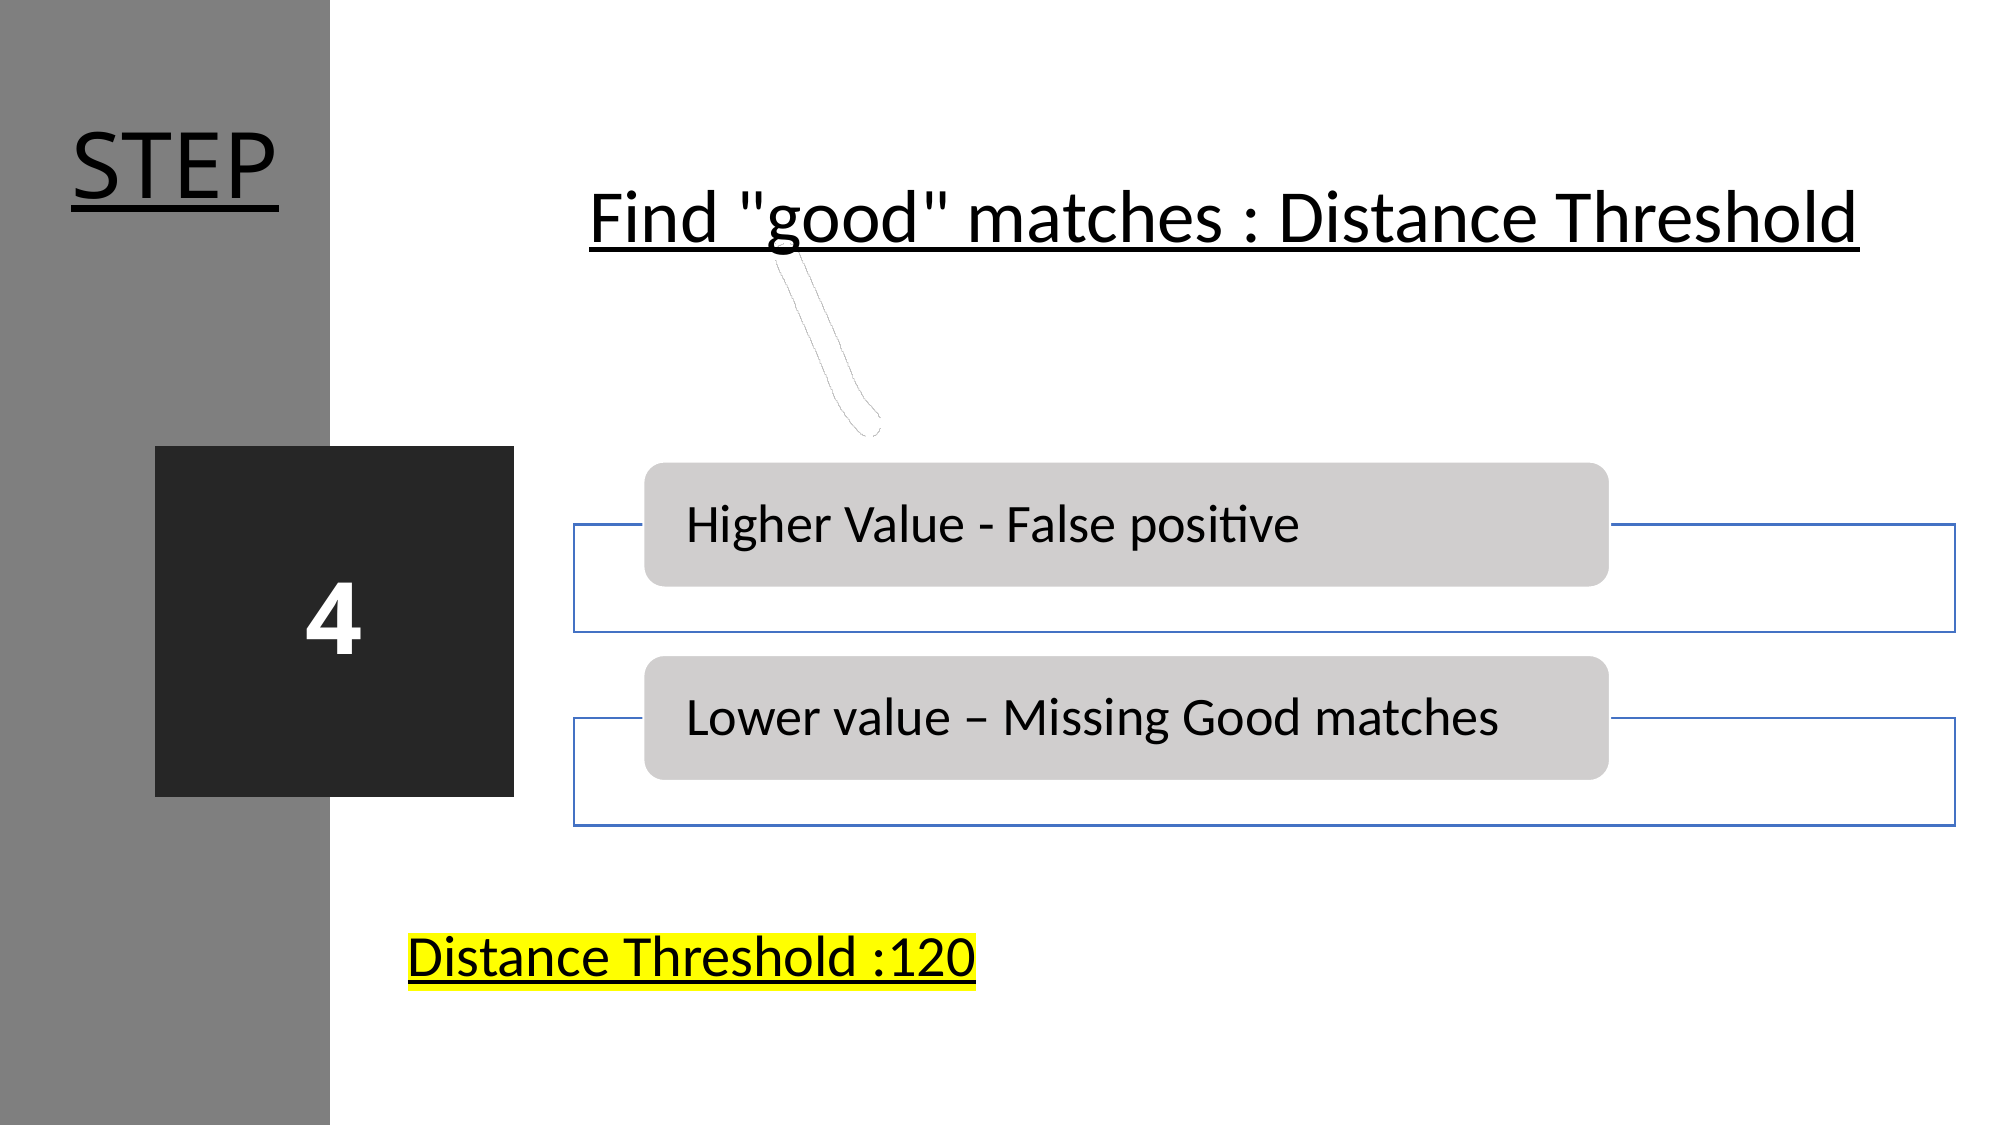

# STEP
Find "good" matches : Distance Threshold
4
Higher Value - False positive
Lower value – Missing Good matches
Distance Threshold :120